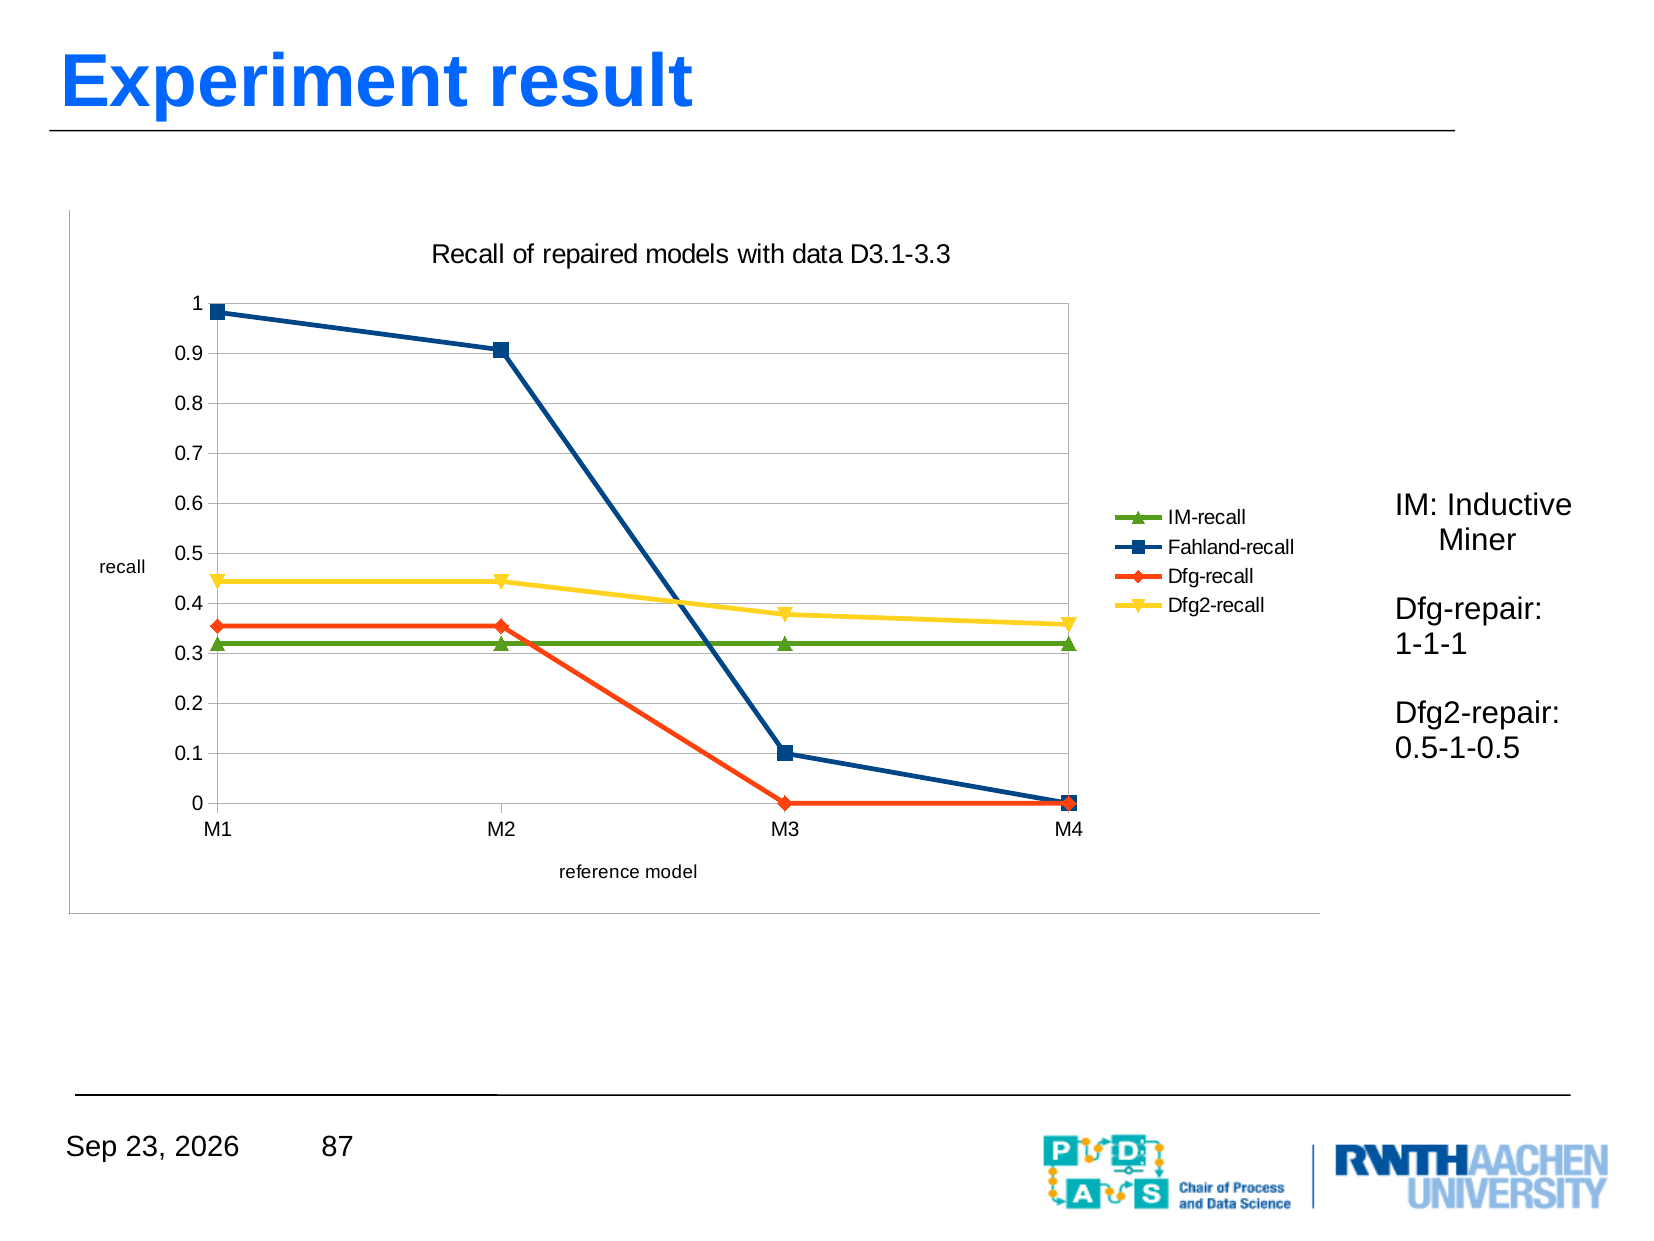

# Experiment result
### Chart: Recall of repaired models with data D3.1-3.3
| Category | IM-recall | Fahland-recall | Dfg-recall | Dfg2-recall |
|---|---|---|---|---|
| M1 | 0.32 | 0.983 | 0.355 | 0.444 |
| M2 | 0.32 | 0.908 | 0.355 | 0.444 |
| M3 | 0.32 | 0.1 | 0.0 | 0.378 |
| M4 | 0.32 | 0.0 | 0.0 | 0.358 |IM: Inductive Miner
Dfg-repair:
1-1-1
Dfg2-repair:
0.5-1-0.5